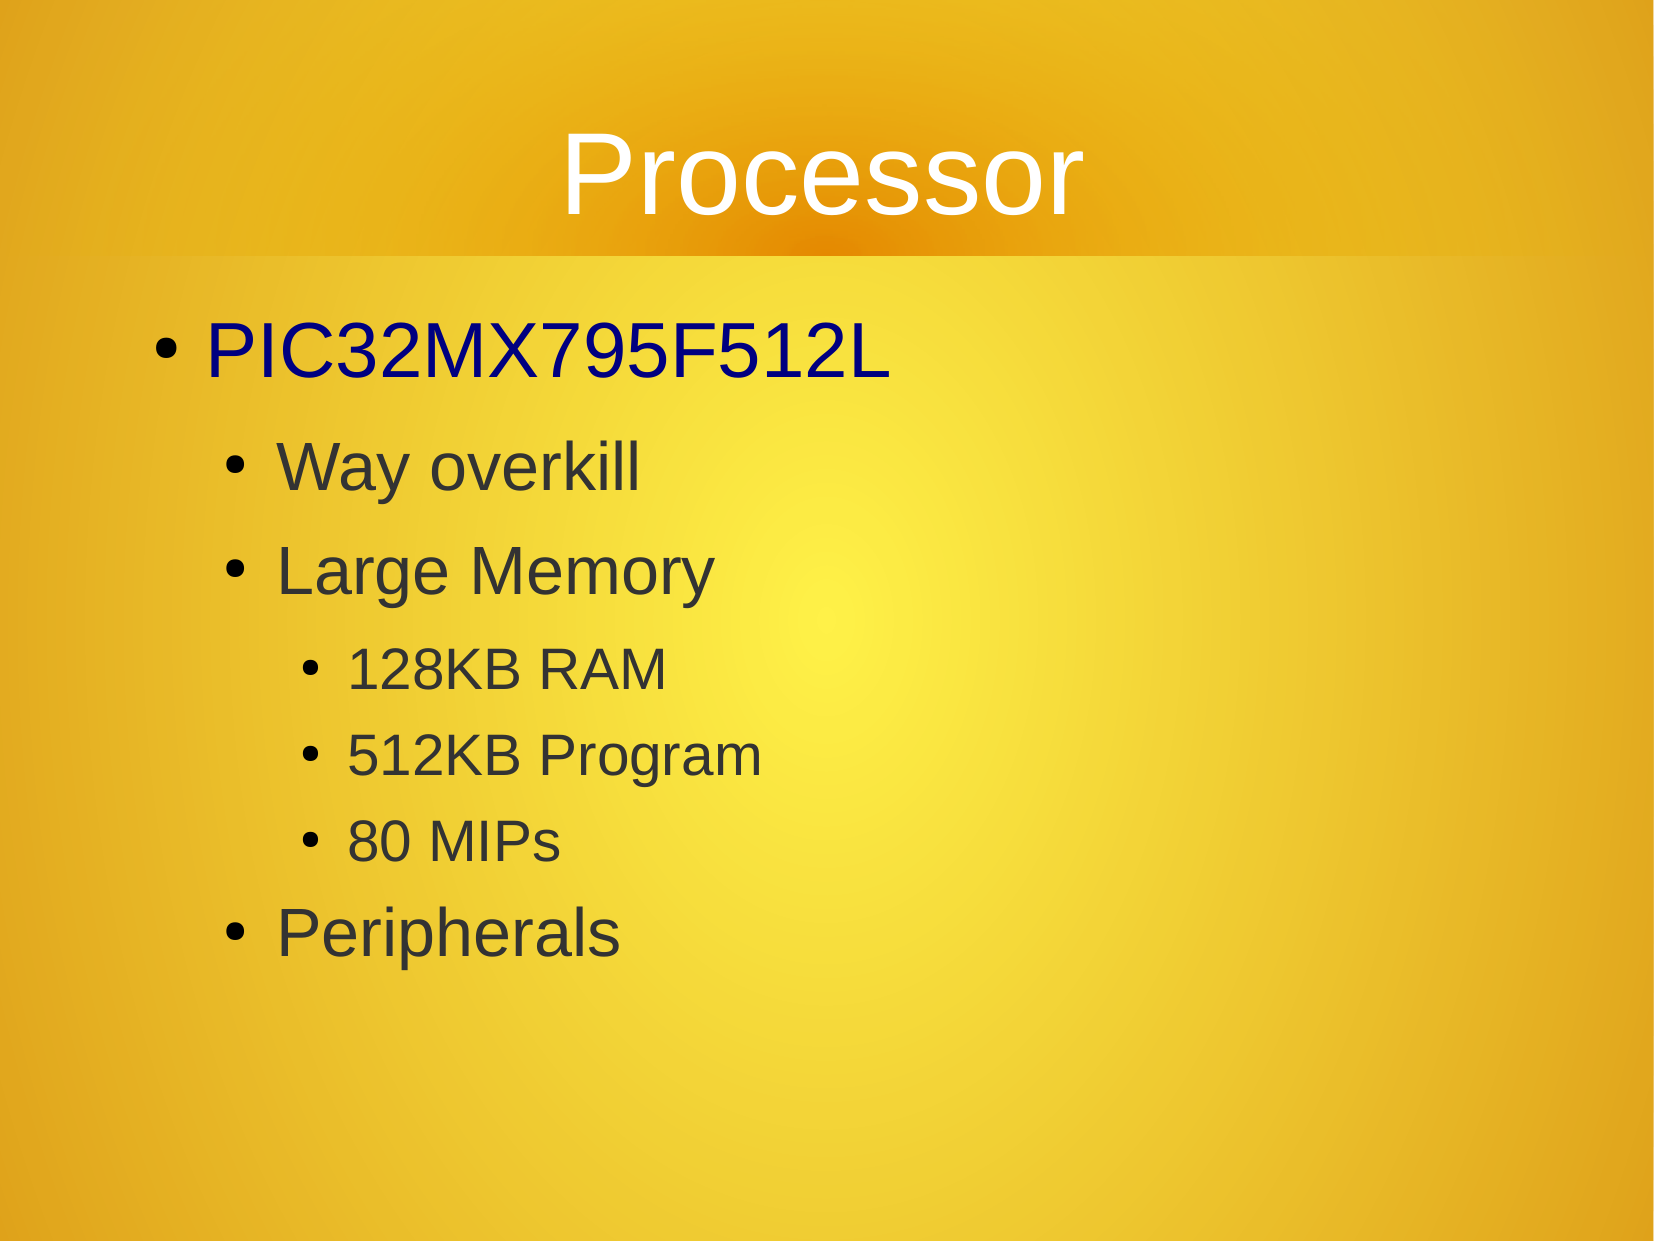

# Processor
PIC32MX795F512L
Way overkill
Large Memory
128KB RAM
512KB Program
80 MIPs
Peripherals